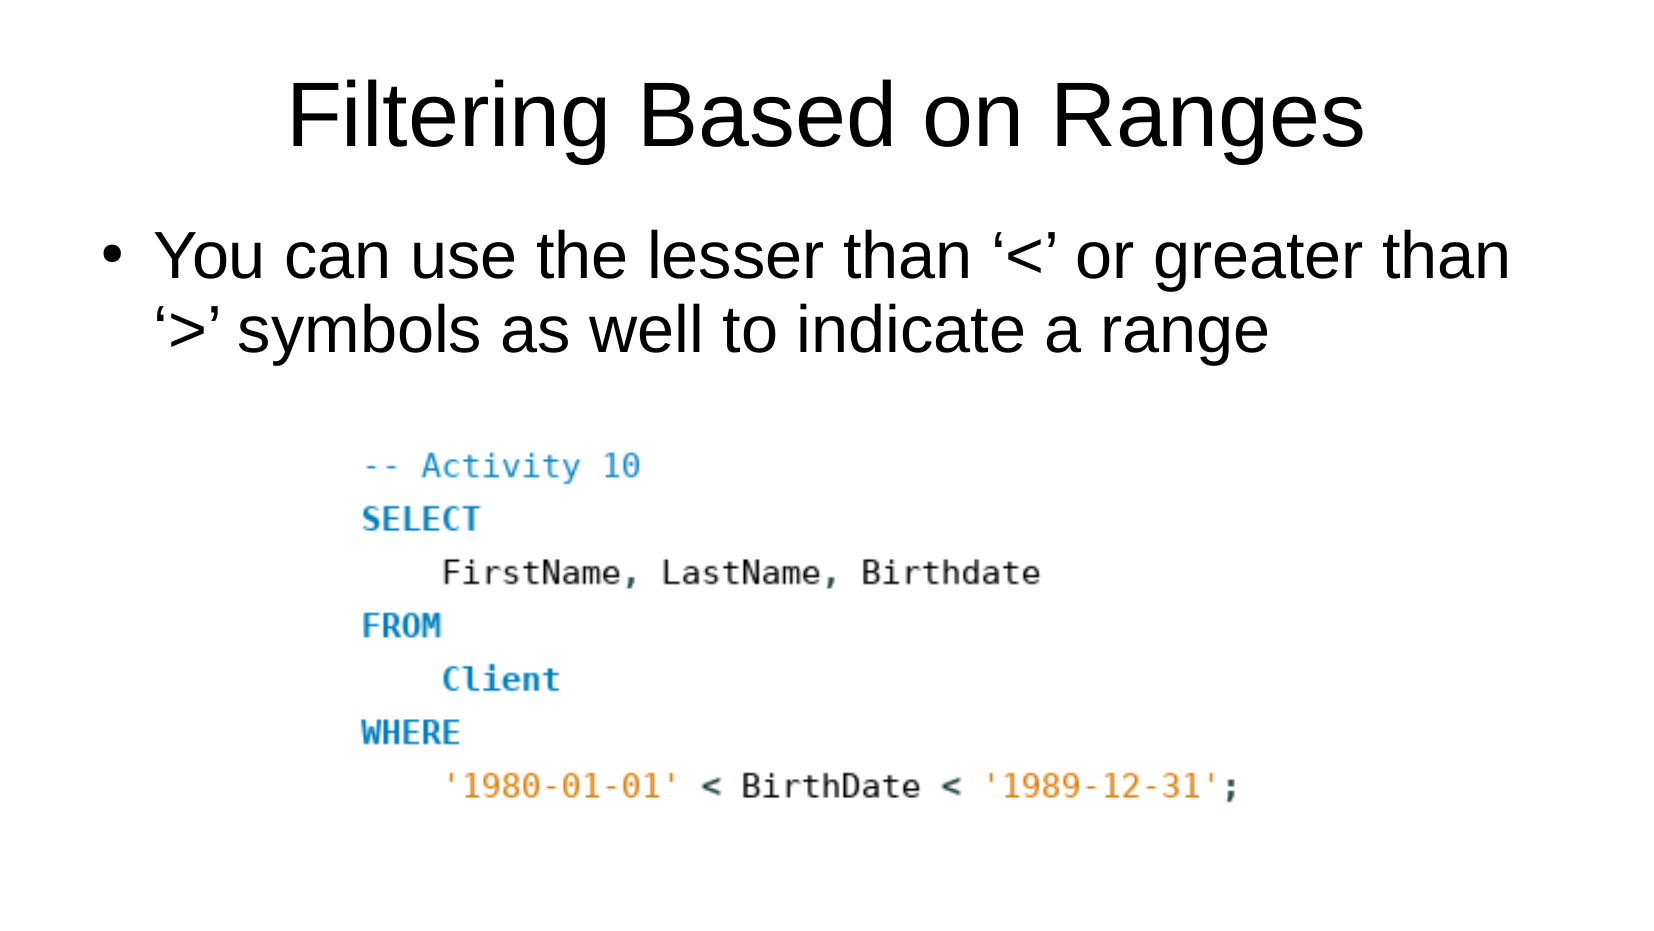

# Filtering Based on Ranges
You can use the lesser than ‘<’ or greater than ‘>’ symbols as well to indicate a range